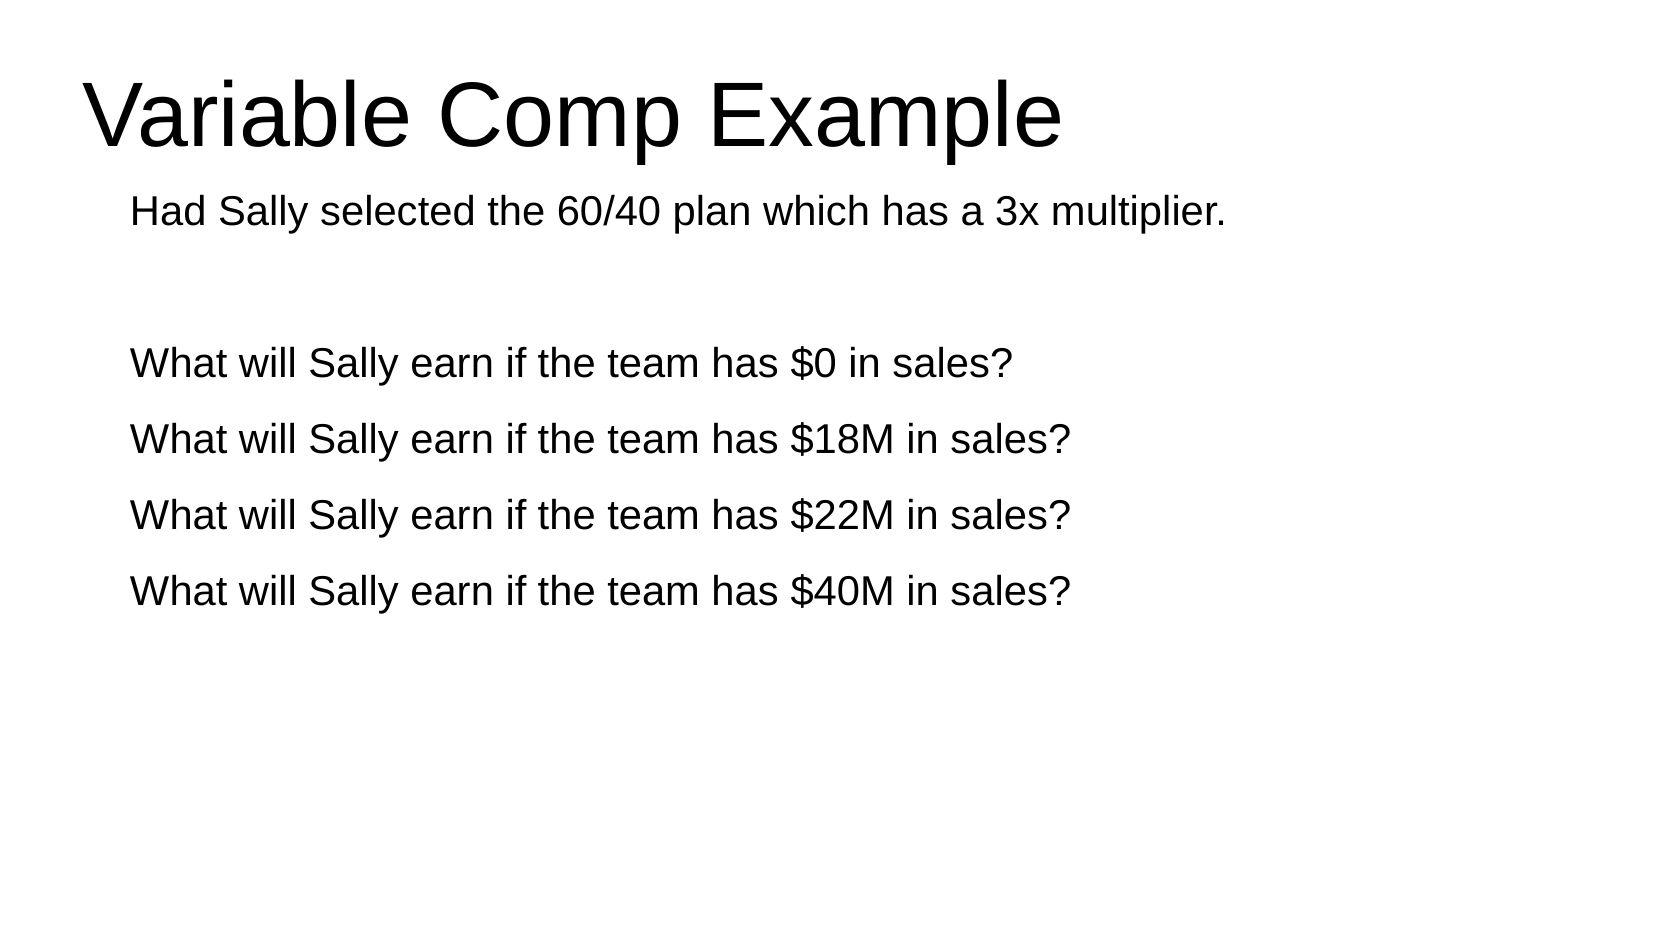

# Variable Comp Example
Had Sally selected the 60/40 plan which has a 3x multiplier.
What will Sally earn if the team has $0 in sales?
What will Sally earn if the team has $18M in sales?
What will Sally earn if the team has $22M in sales?
What will Sally earn if the team has $40M in sales?